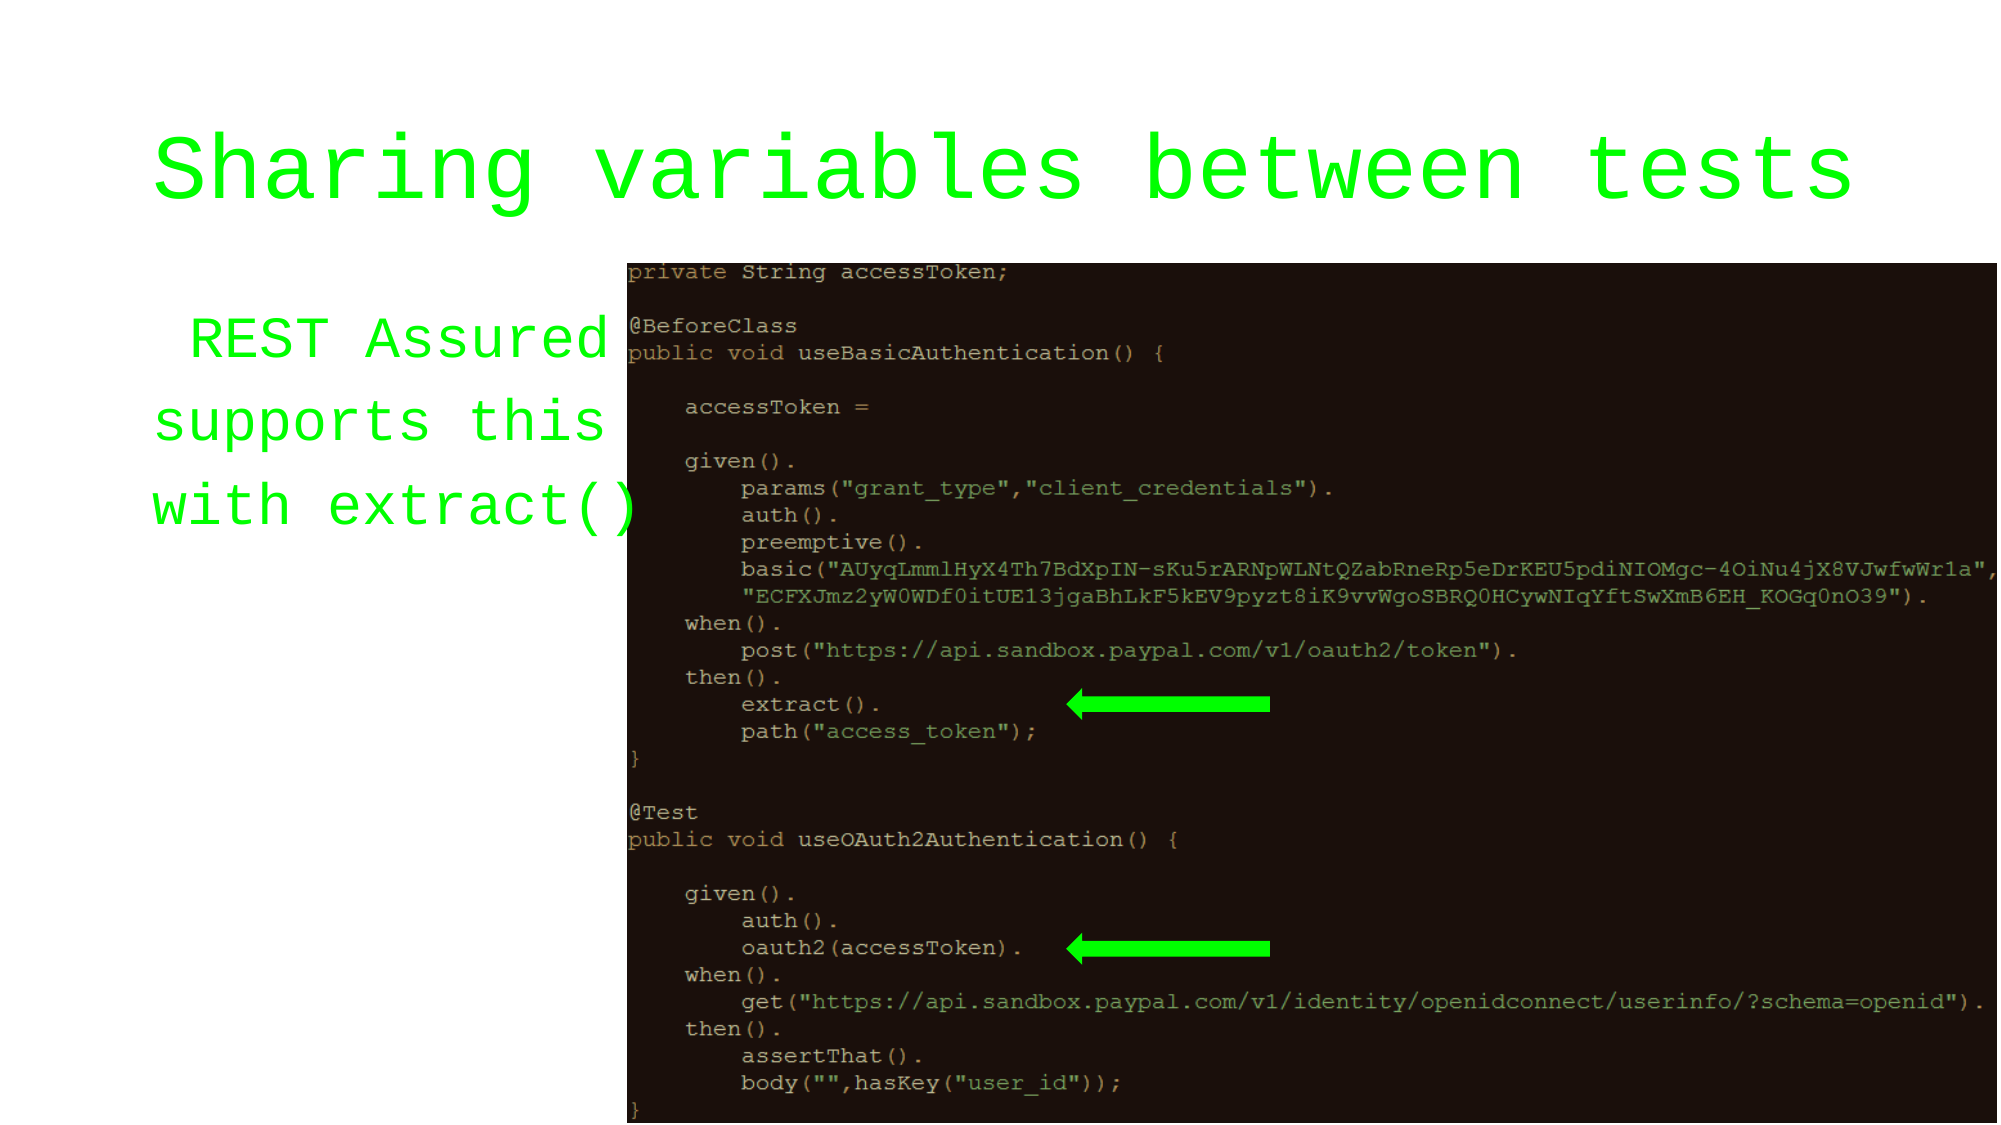

# Sharing variables between tests
REST Assured
supports this
with extract()